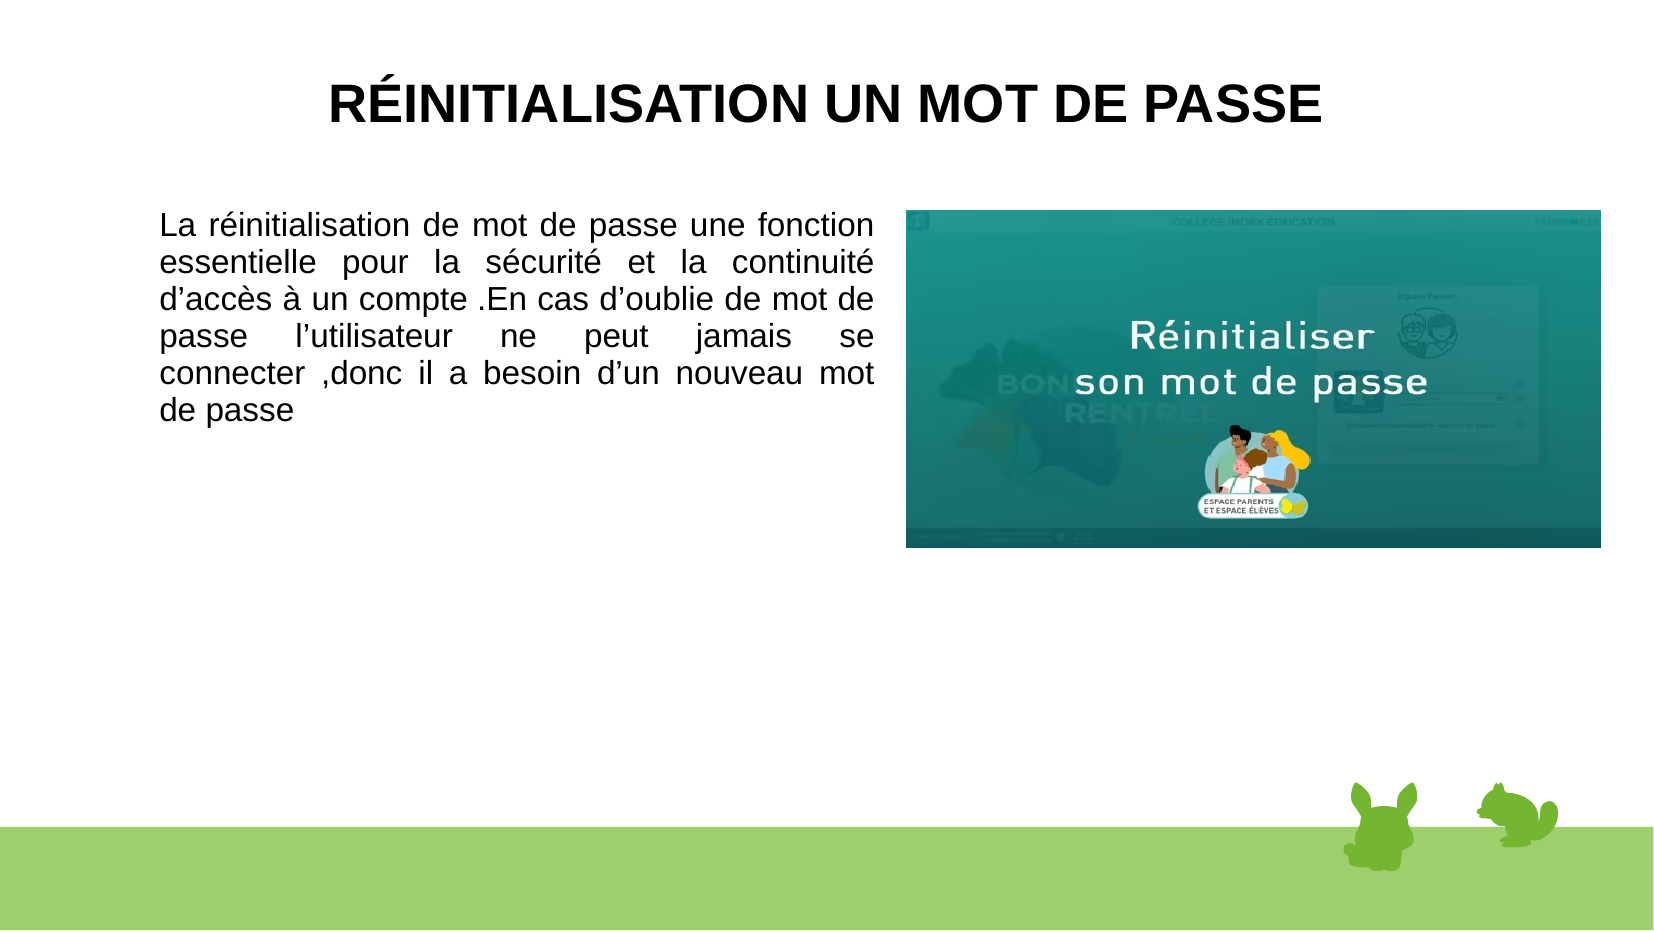

# RÉINITIALISATION UN MOT DE PASSE
La réinitialisation de mot de passe une fonction essentielle pour la sécurité et la continuité d’accès à un compte .En cas d’oublie de mot de passe l’utilisateur ne peut jamais se connecter ,donc il a besoin d’un nouveau mot de passe